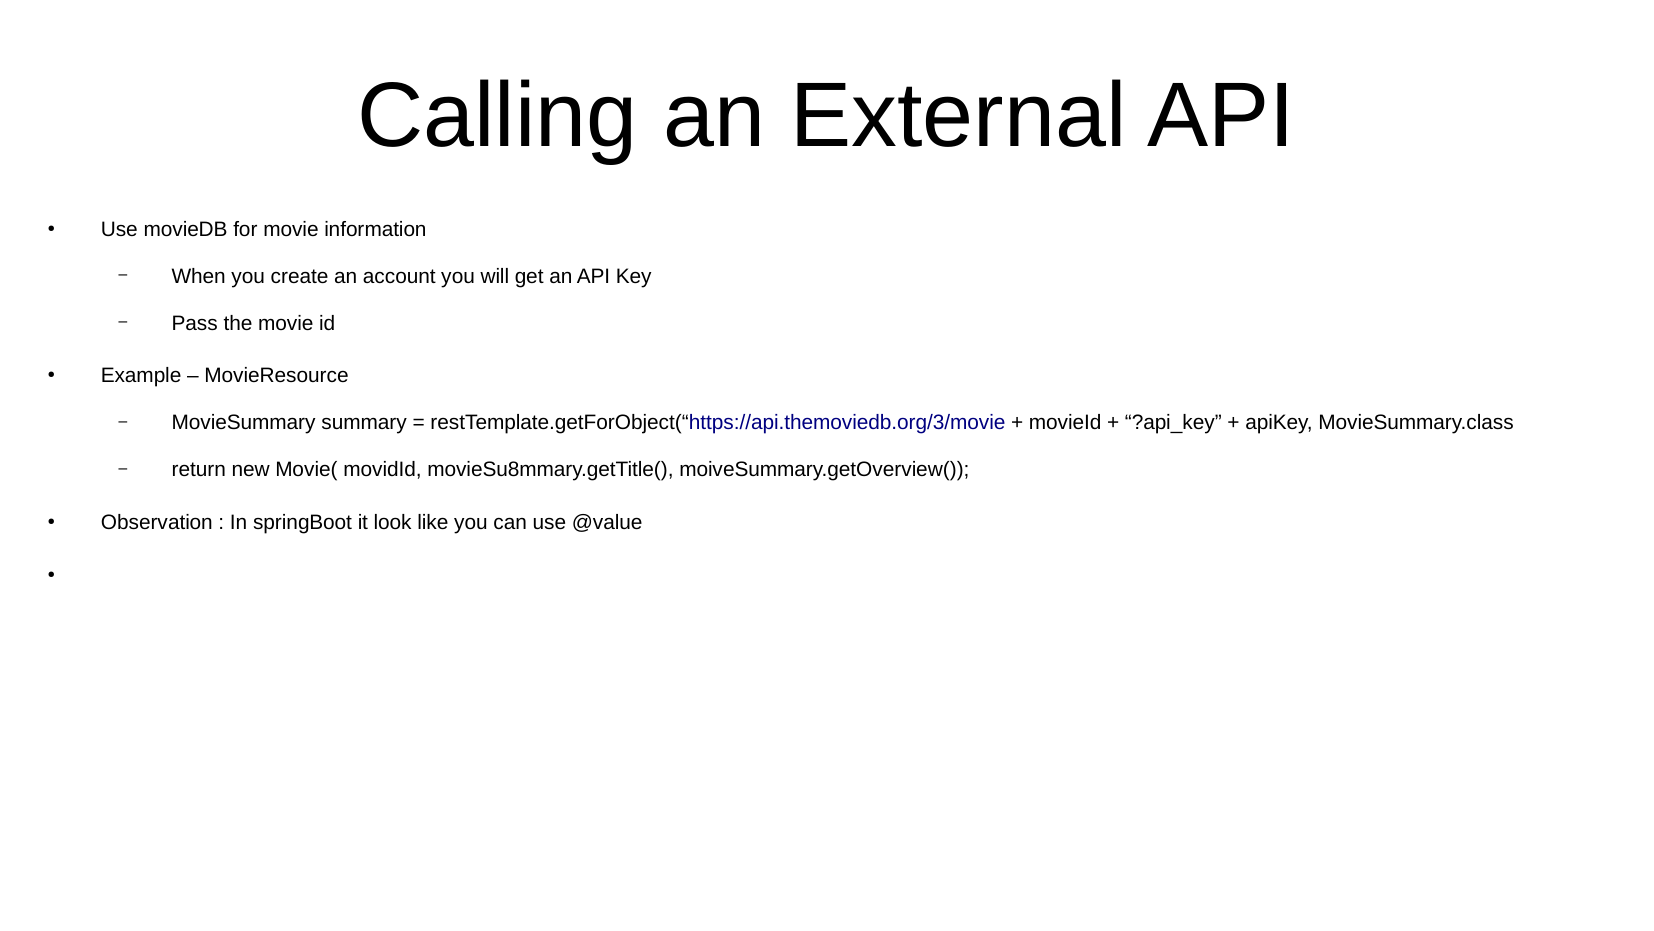

# Calling an External API
Use movieDB for movie information
When you create an account you will get an API Key
Pass the movie id
Example – MovieResource
MovieSummary summary = restTemplate.getForObject(“https://api.themoviedb.org/3/movie + movieId + “?api_key” + apiKey, MovieSummary.class
return new Movie( movidId, movieSu8mmary.getTitle(), moiveSummary.getOverview());
Observation : In springBoot it look like you can use @value